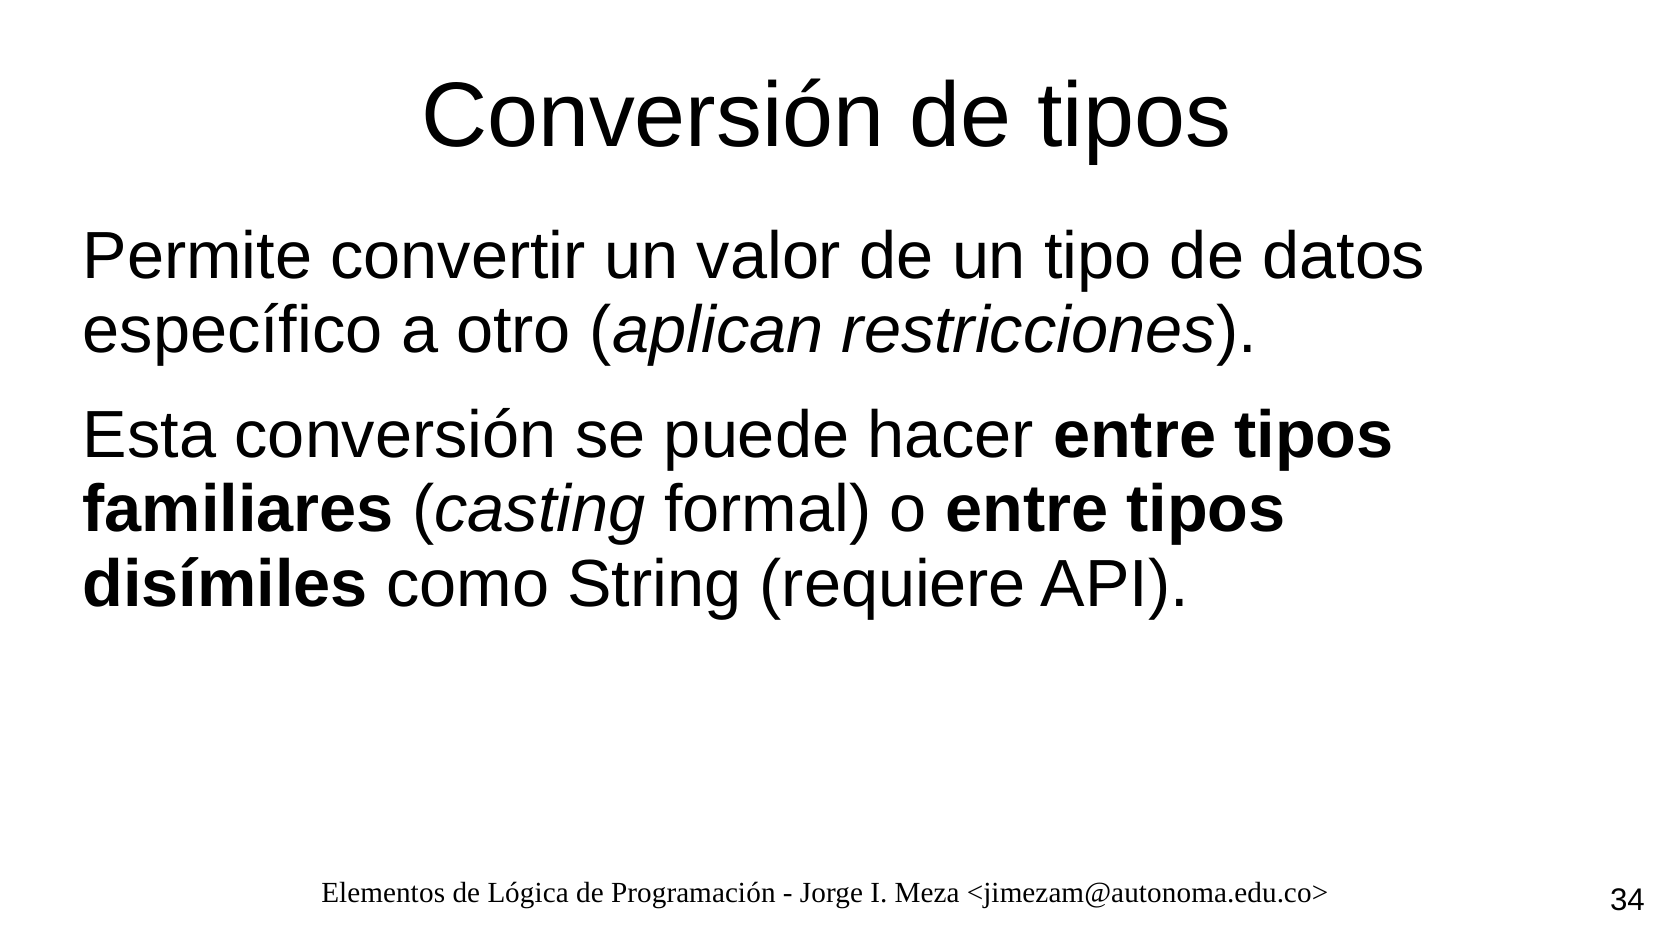

# Conversión de tipos
Permite convertir un valor de un tipo de datos específico a otro (aplican restricciones).
Esta conversión se puede hacer entre tipos familiares (casting formal) o entre tipos disímiles como String (requiere API).
Elementos de Lógica de Programación - Jorge I. Meza <jimezam@autonoma.edu.co>